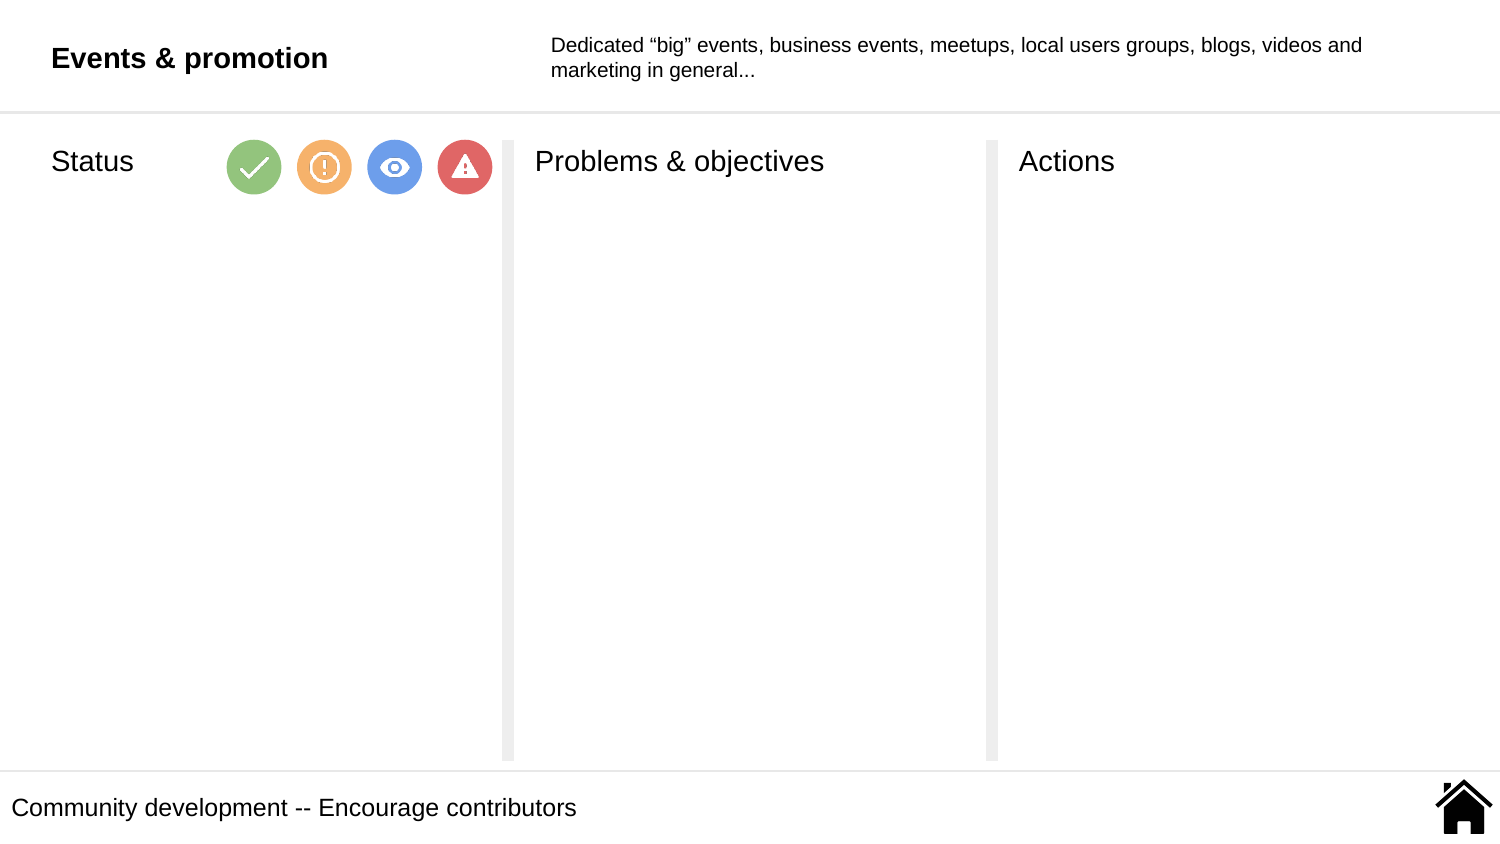

Events & promotion
Dedicated “big” events, business events, meetups, local users groups, blogs, videos and marketing in general...
# Status
Problems & objectives
Actions
Community development -- Encourage contributors